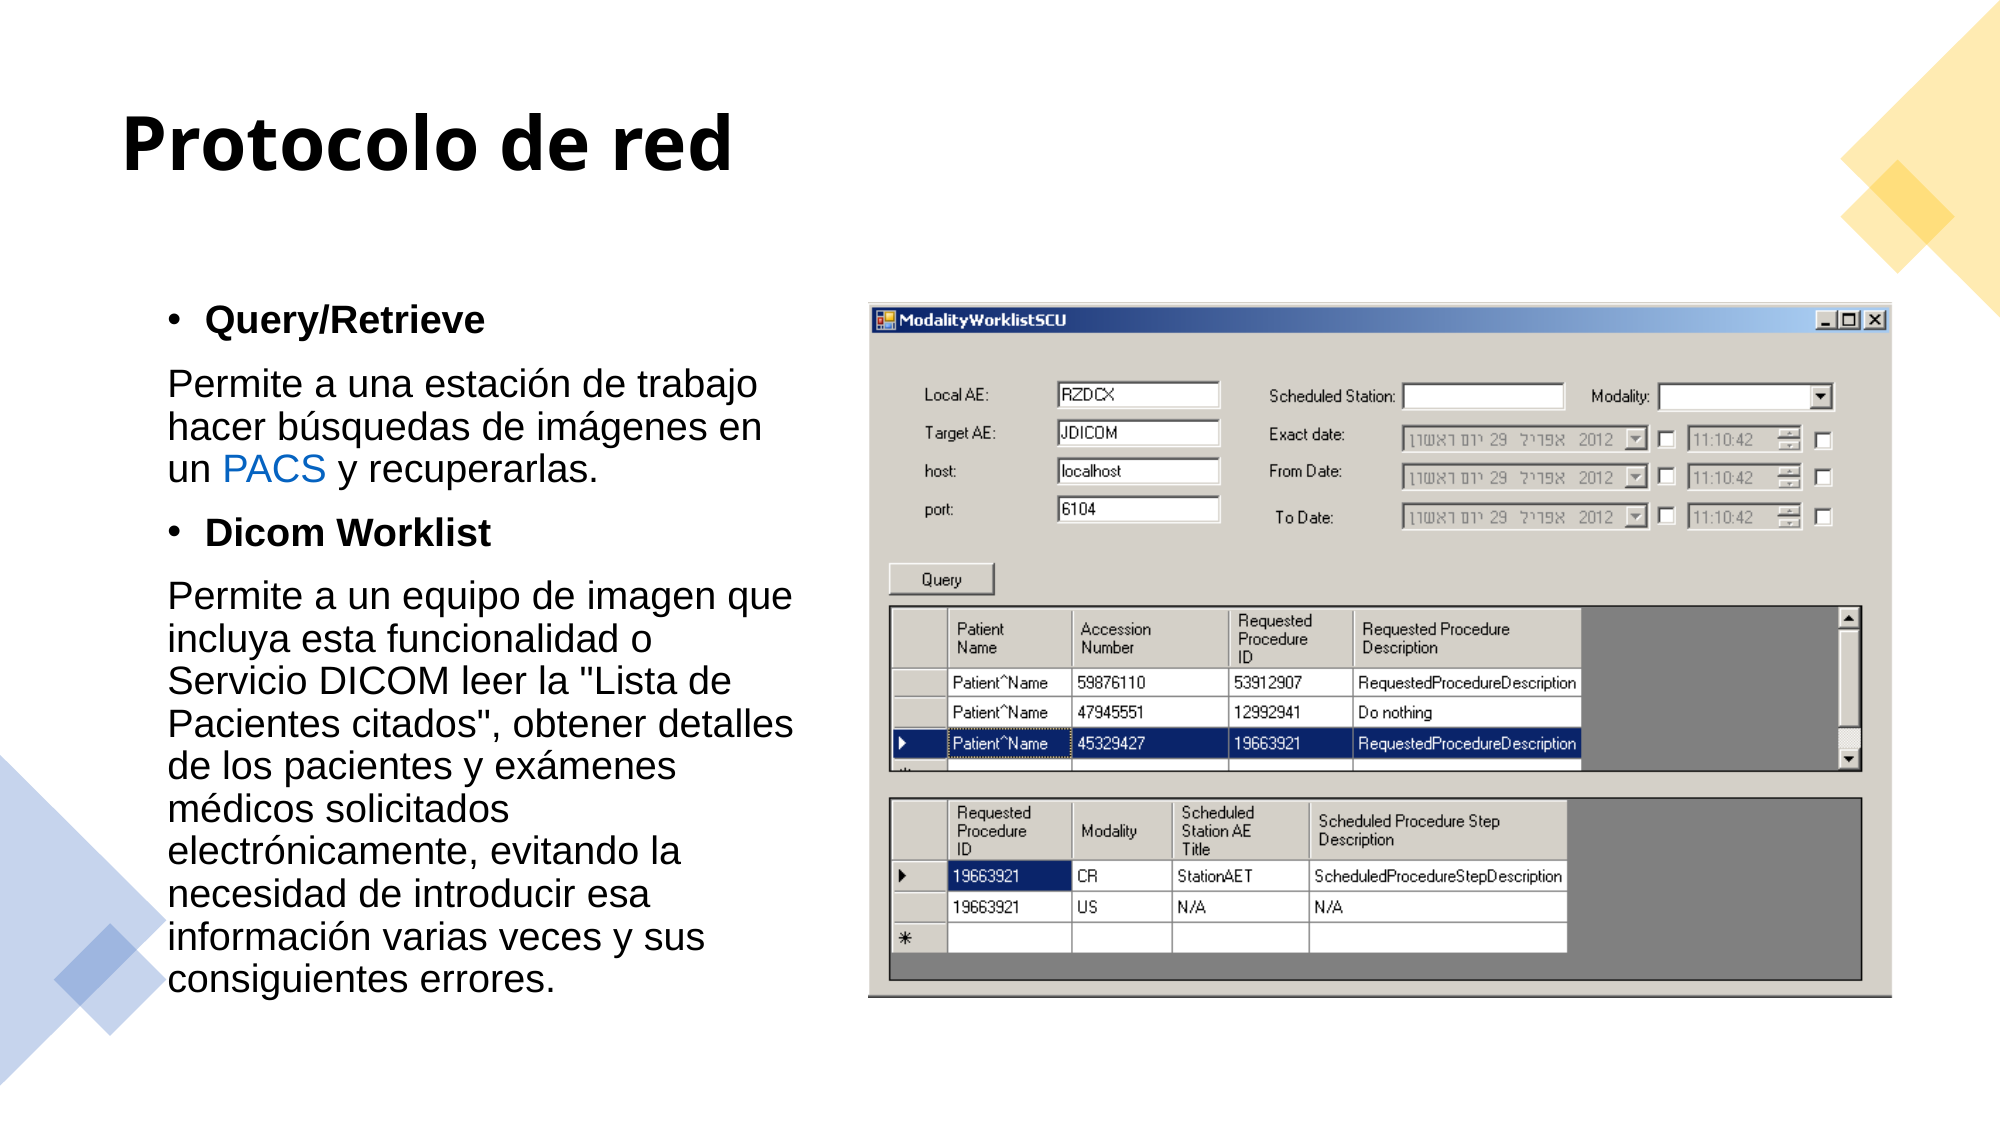

# Protocolo de red
Query/Retrieve
Permite a una estación de trabajo hacer búsquedas de imágenes en un PACS y recuperarlas.
Dicom Worklist
Permite a un equipo de imagen que incluya esta funcionalidad o Servicio DICOM leer la "Lista de Pacientes citados", obtener detalles de los pacientes y exámenes médicos solicitados electrónicamente, evitando la necesidad de introducir esa información varias veces y sus consiguientes errores.